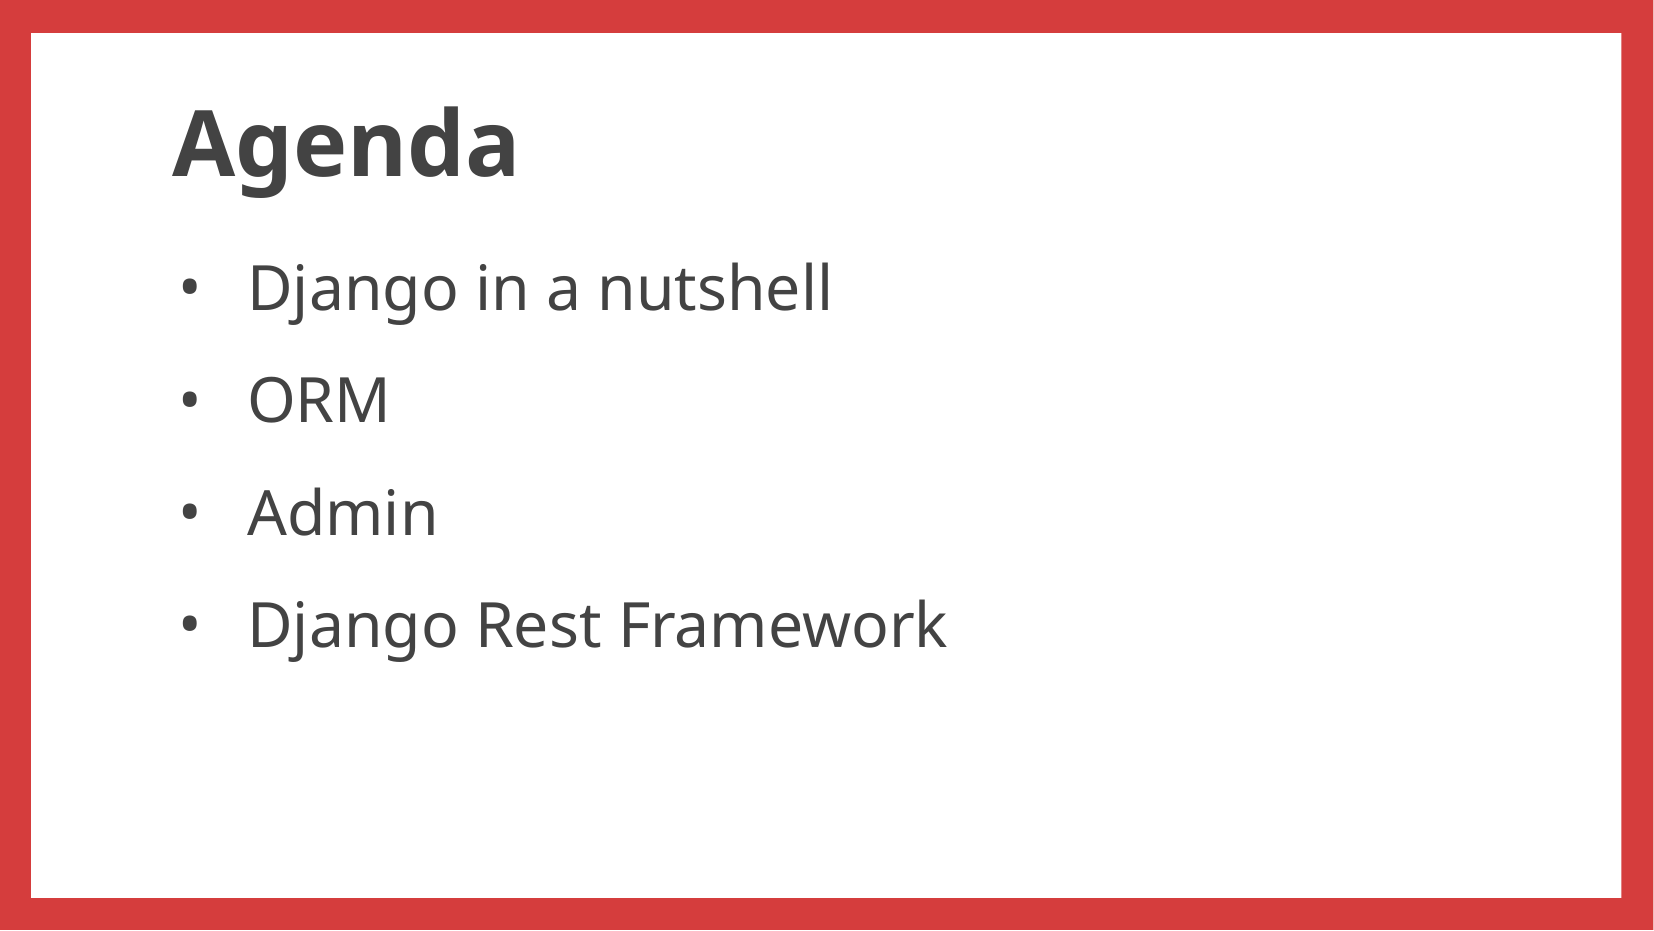

# Agenda
Django in a nutshell
ORM
Admin
Django Rest Framework